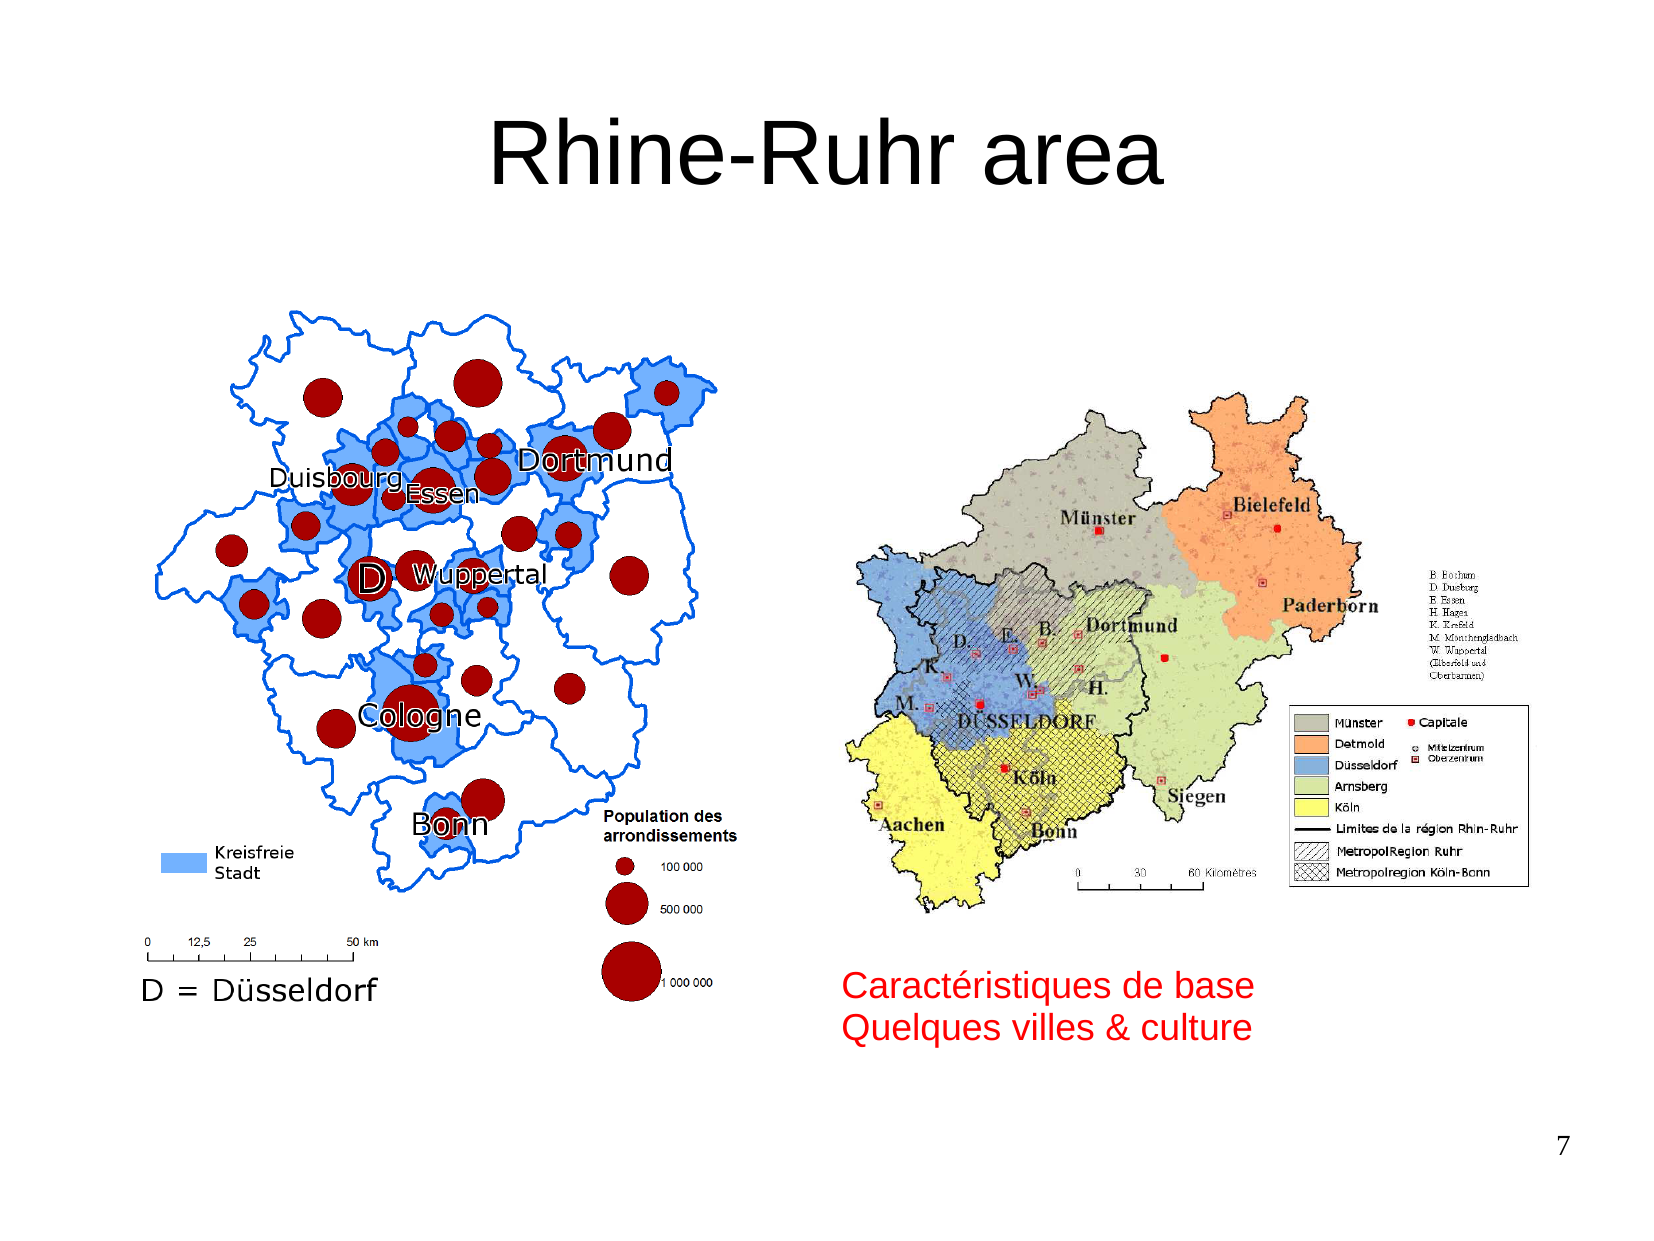

# Rhine-Ruhr area
Caractéristiques de base
Quelques villes & culture
7